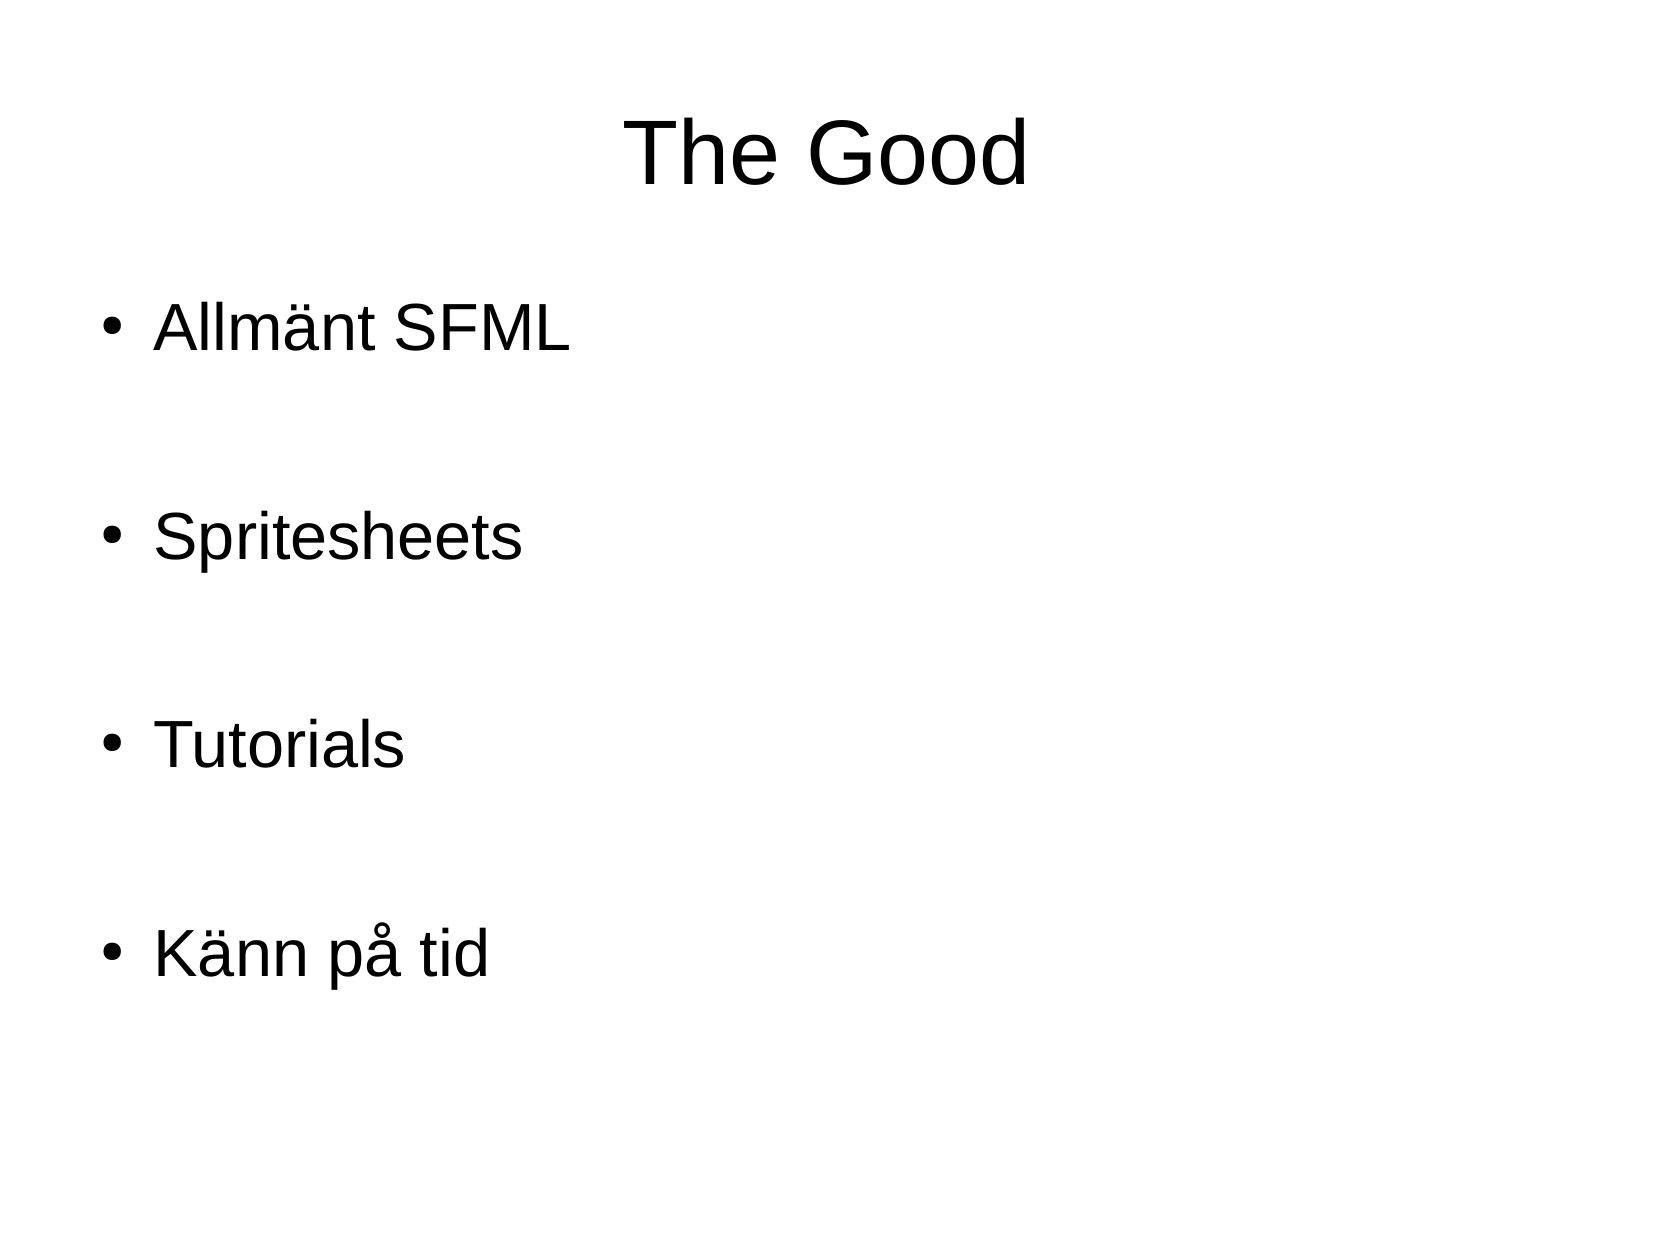

# The Good
Allmänt SFML
Spritesheets
Tutorials
Känn på tid